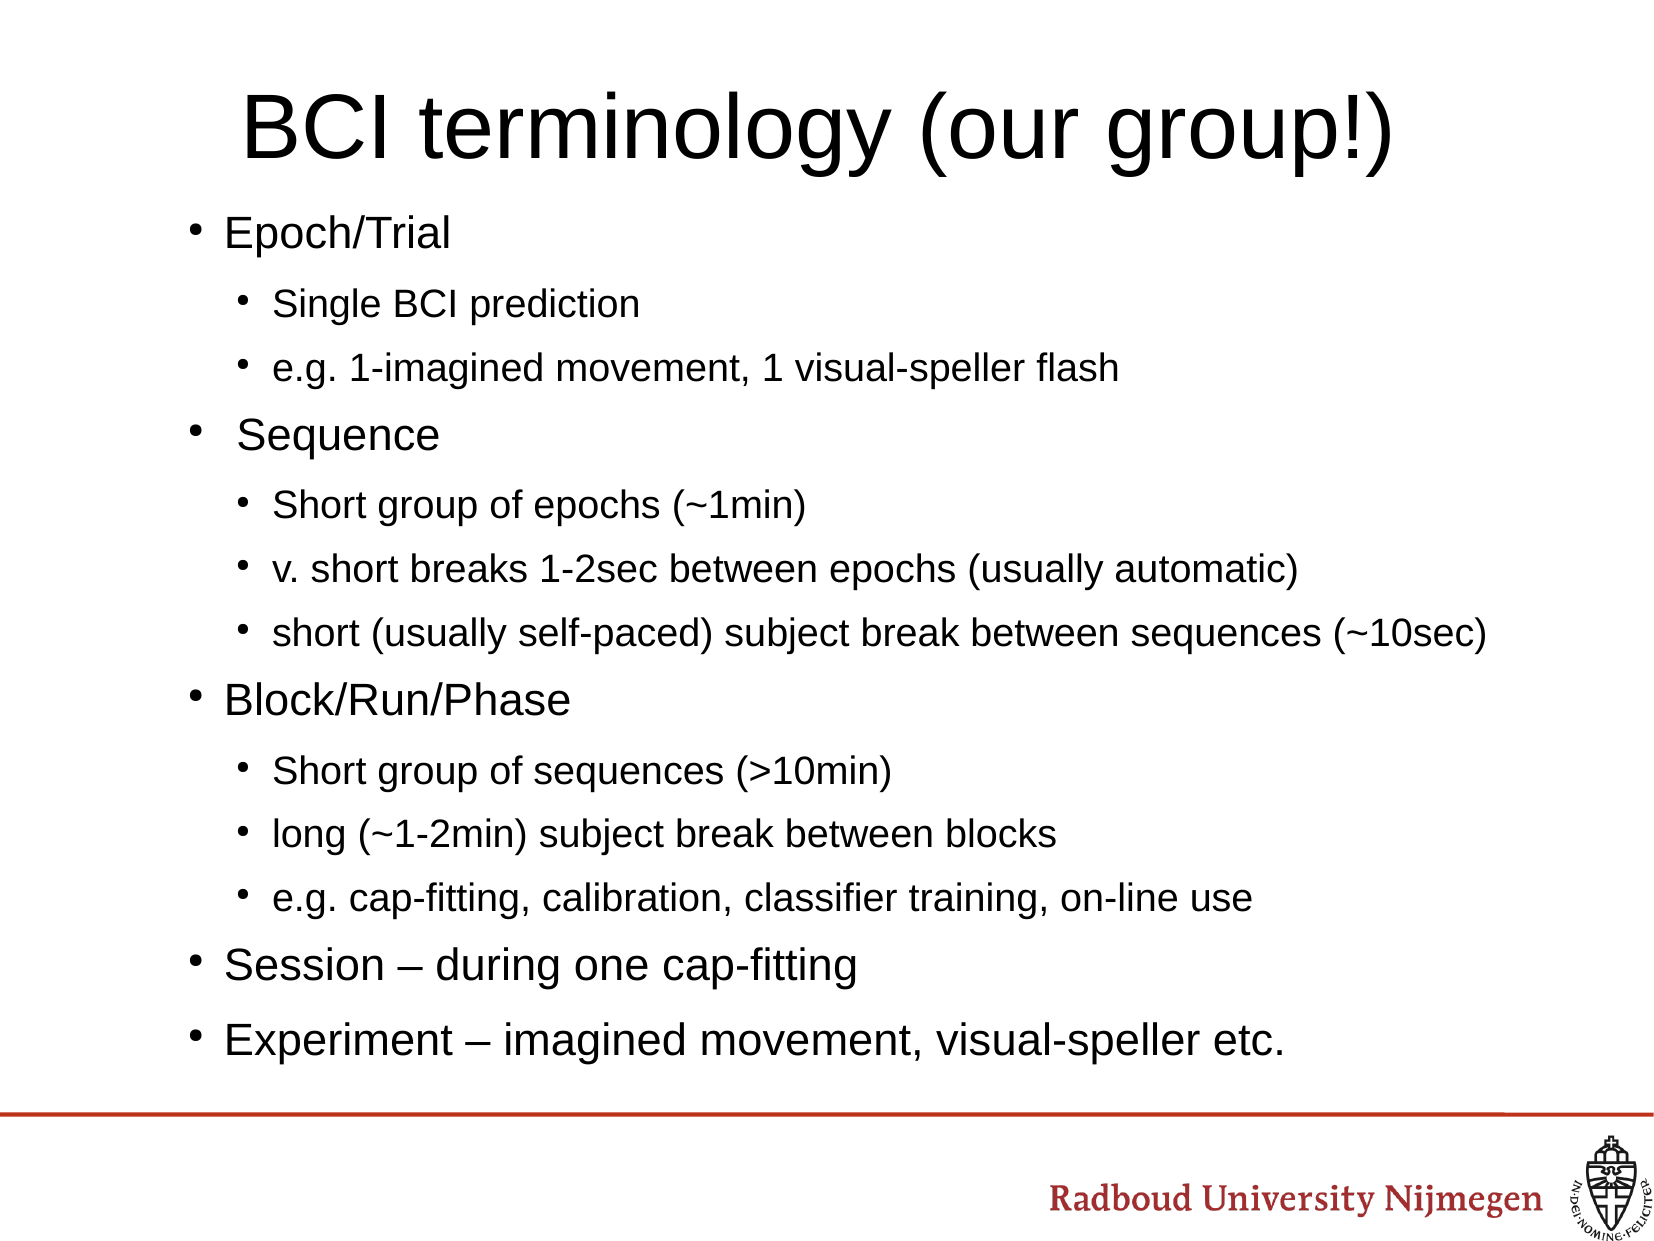

# BCI terminology (our group!)
Epoch/Trial
Single BCI prediction
e.g. 1-imagined movement, 1 visual-speller flash
 Sequence
Short group of epochs (~1min)
v. short breaks 1-2sec between epochs (usually automatic)
short (usually self-paced) subject break between sequences (~10sec)
Block/Run/Phase
Short group of sequences (>10min)
long (~1-2min) subject break between blocks
e.g. cap-fitting, calibration, classifier training, on-line use
Session – during one cap-fitting
Experiment – imagined movement, visual-speller etc.